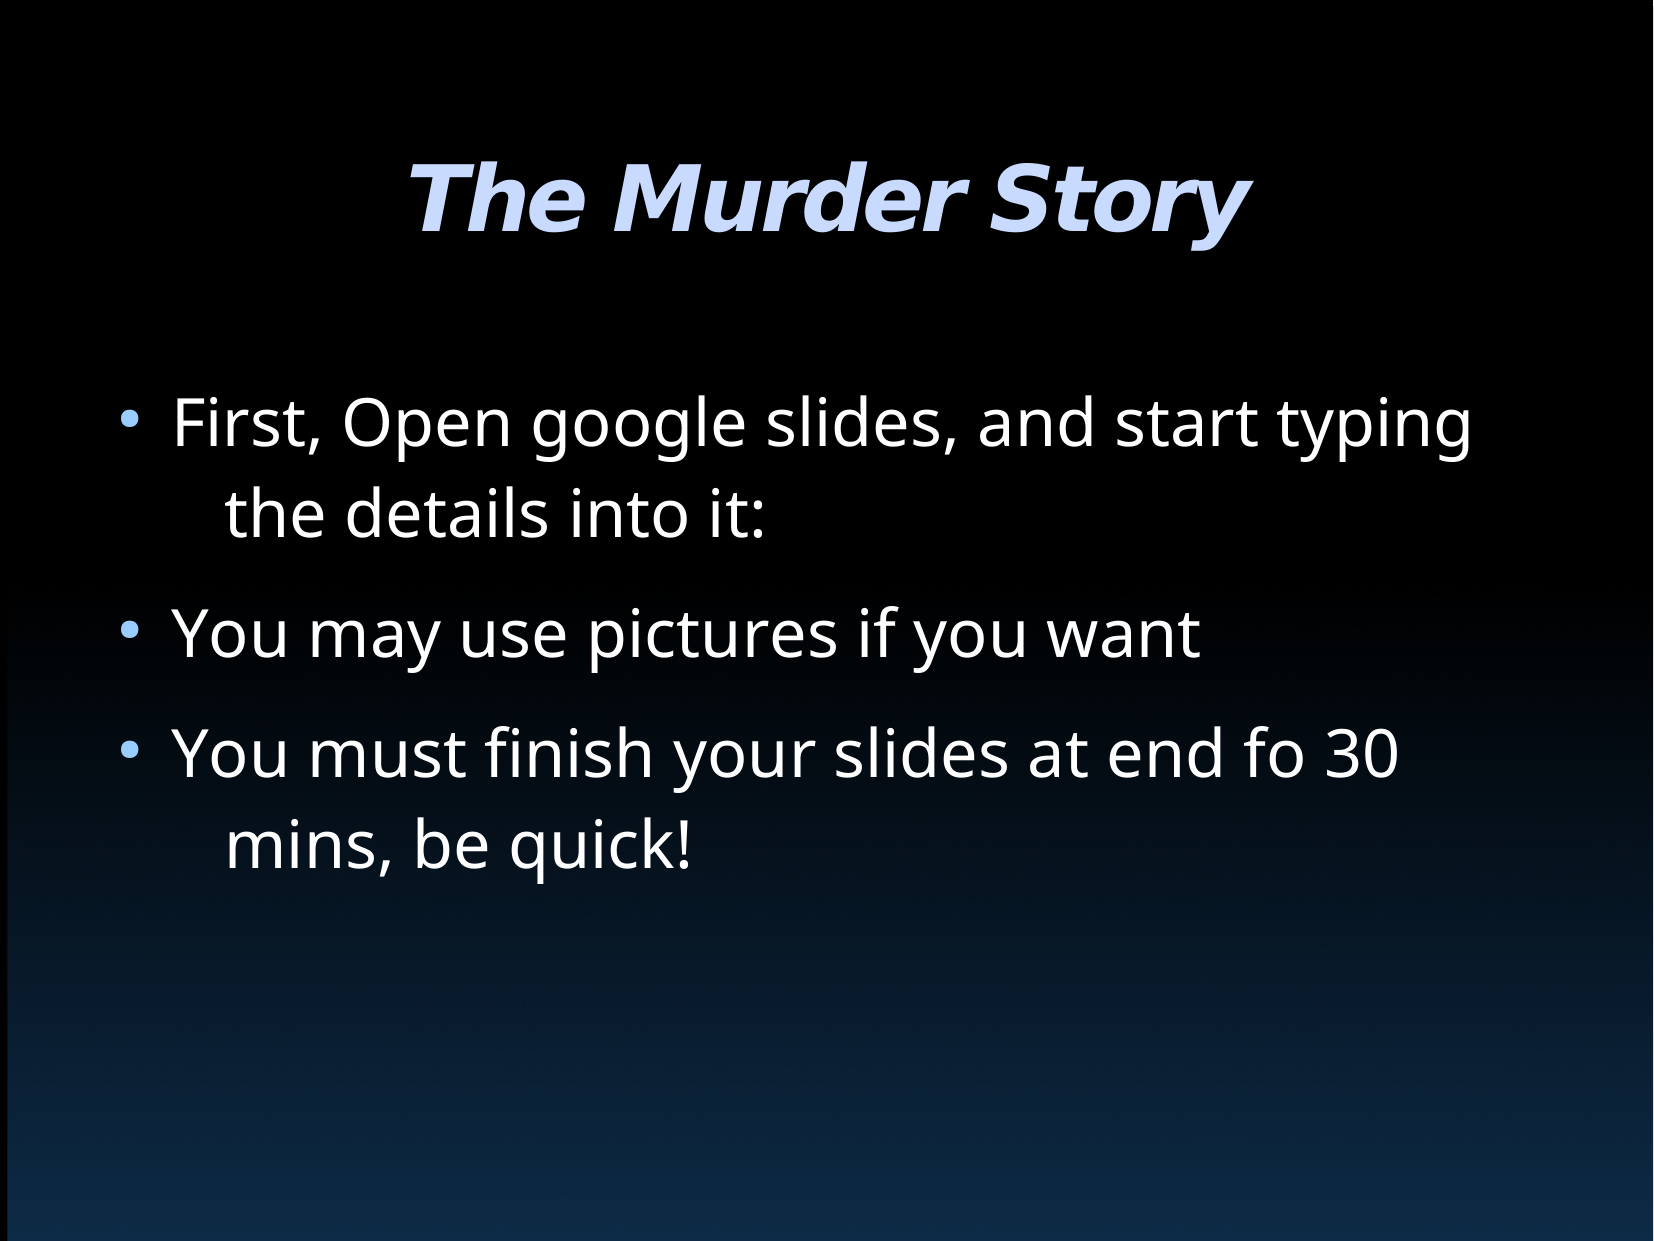

# The Murder Story
First, Open google slides, and start typing the details into it:
You may use pictures if you want
You must finish your slides at end fo 30 mins, be quick!